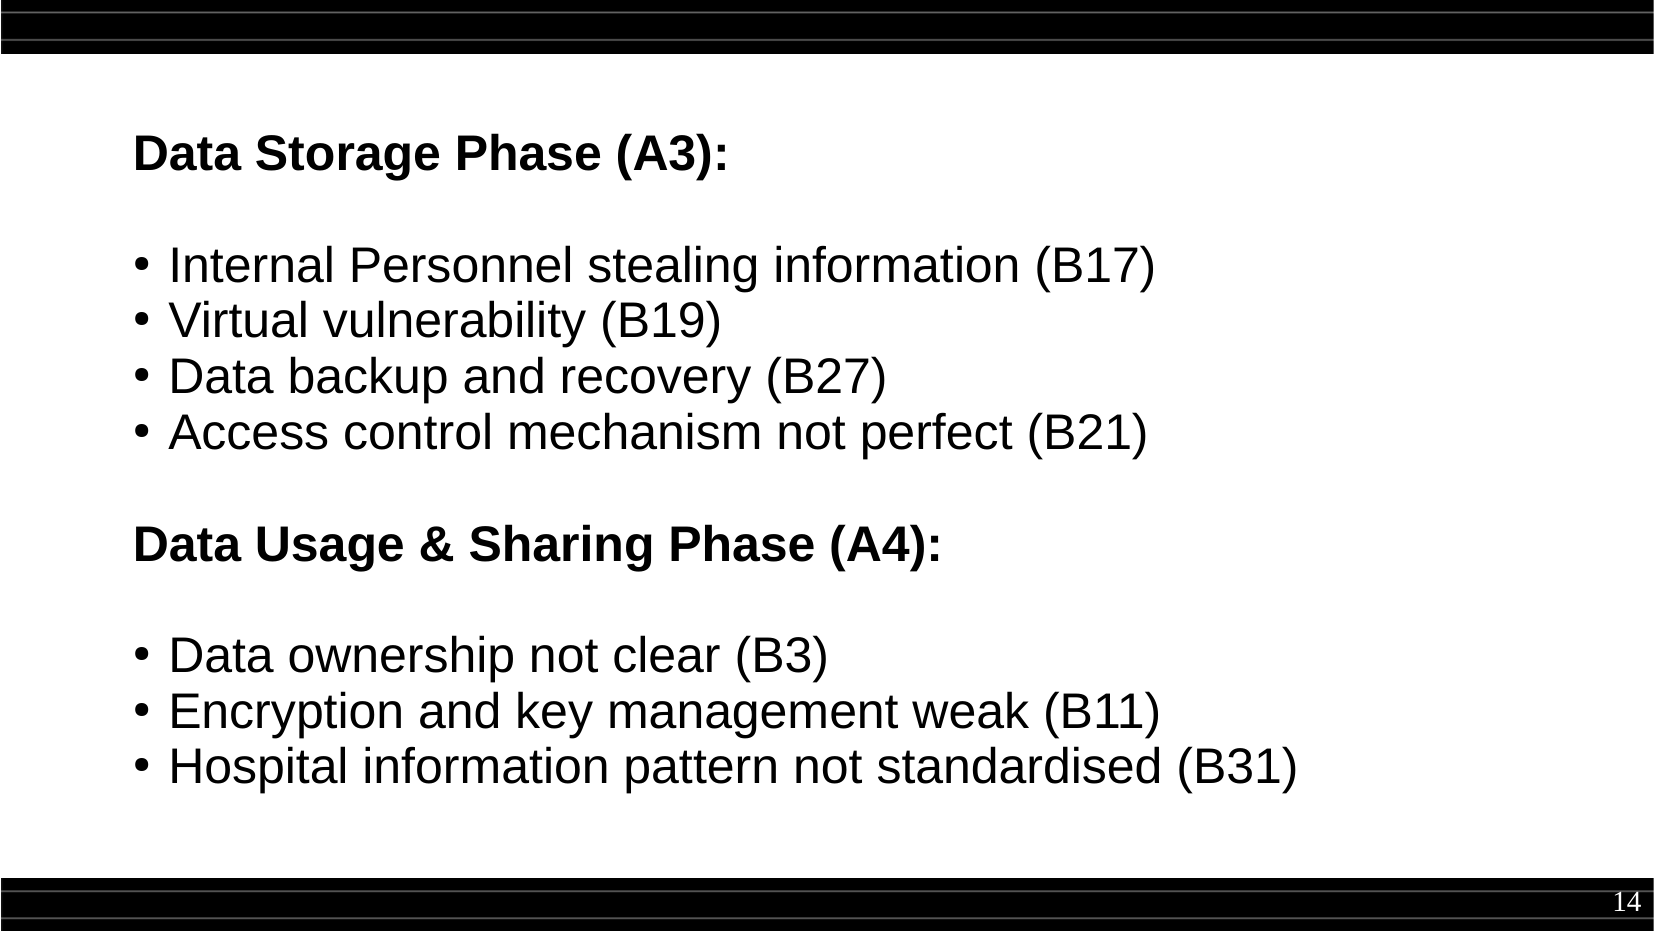

Data Storage Phase (A3):
Internal Personnel stealing information (B17)
Virtual vulnerability (B19)
Data backup and recovery (B27)
Access control mechanism not perfect (B21)
Data Usage & Sharing Phase (A4):
Data ownership not clear (B3)
Encryption and key management weak (B11)
Hospital information pattern not standardised (B31)